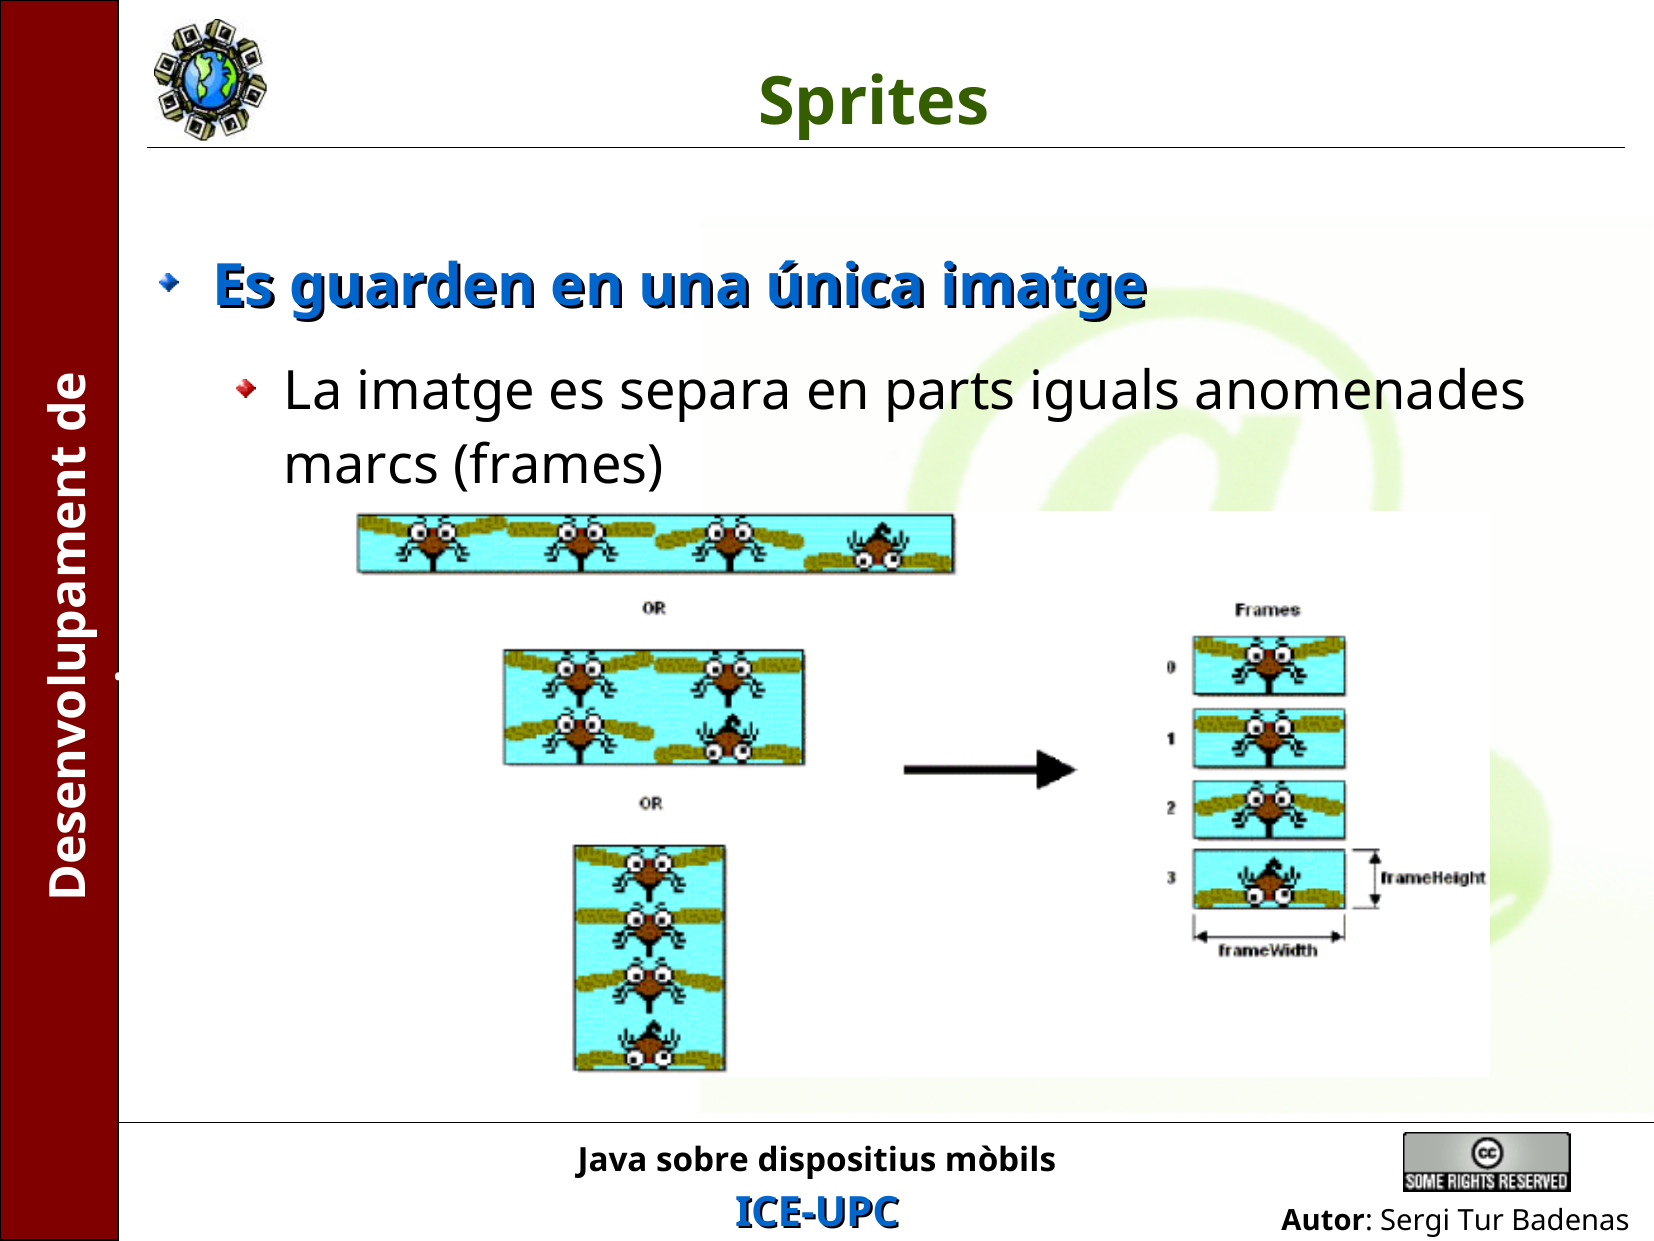

# Sprites
Es guarden en una única imatge
La imatge es separa en parts iguals anomenades marcs (frames)